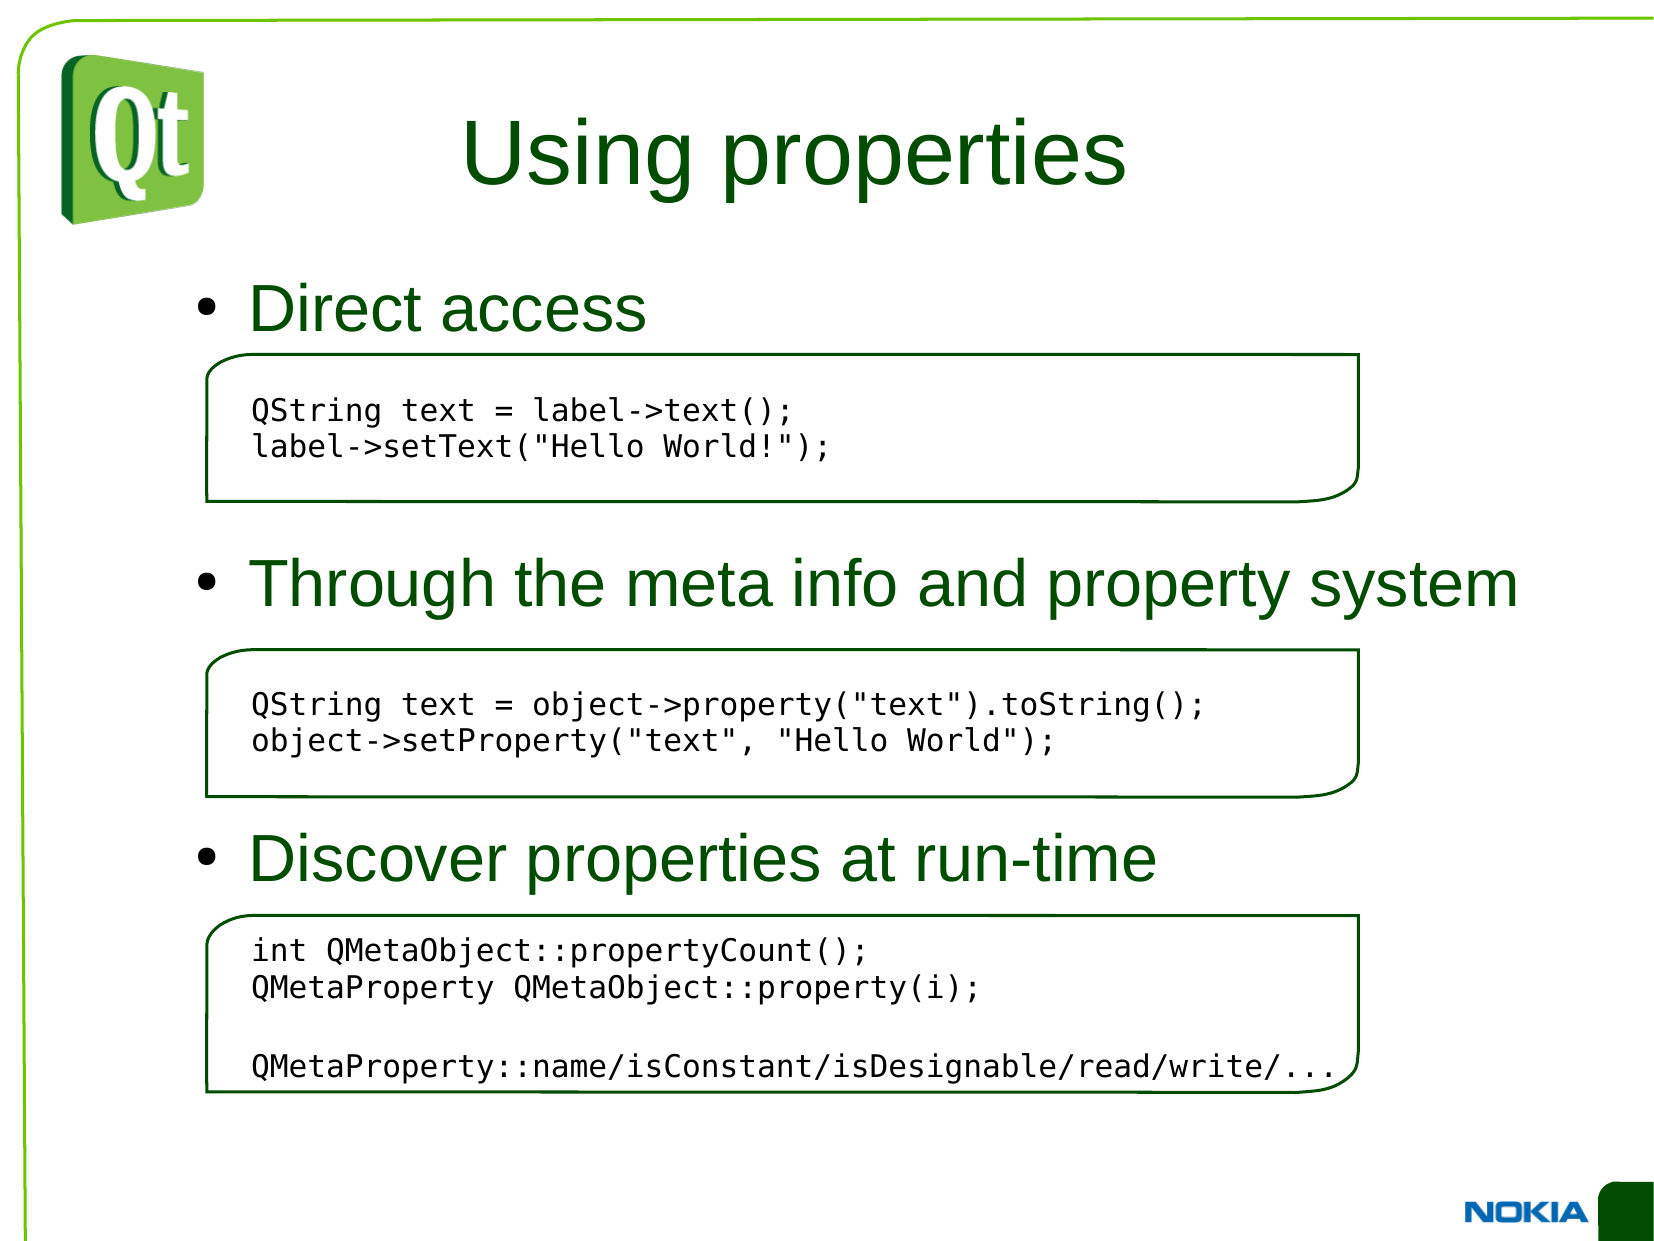

# Using properties
Direct access
Through the meta info and property system
Discover properties at run-time
QString text = label->text();
label->setText("Hello World!");
QString text = object->property("text").toString();
object->setProperty("text", "Hello World");
int QMetaObject::propertyCount();
QMetaProperty QMetaObject::property(i);
QMetaProperty::name/isConstant/isDesignable/read/write/...